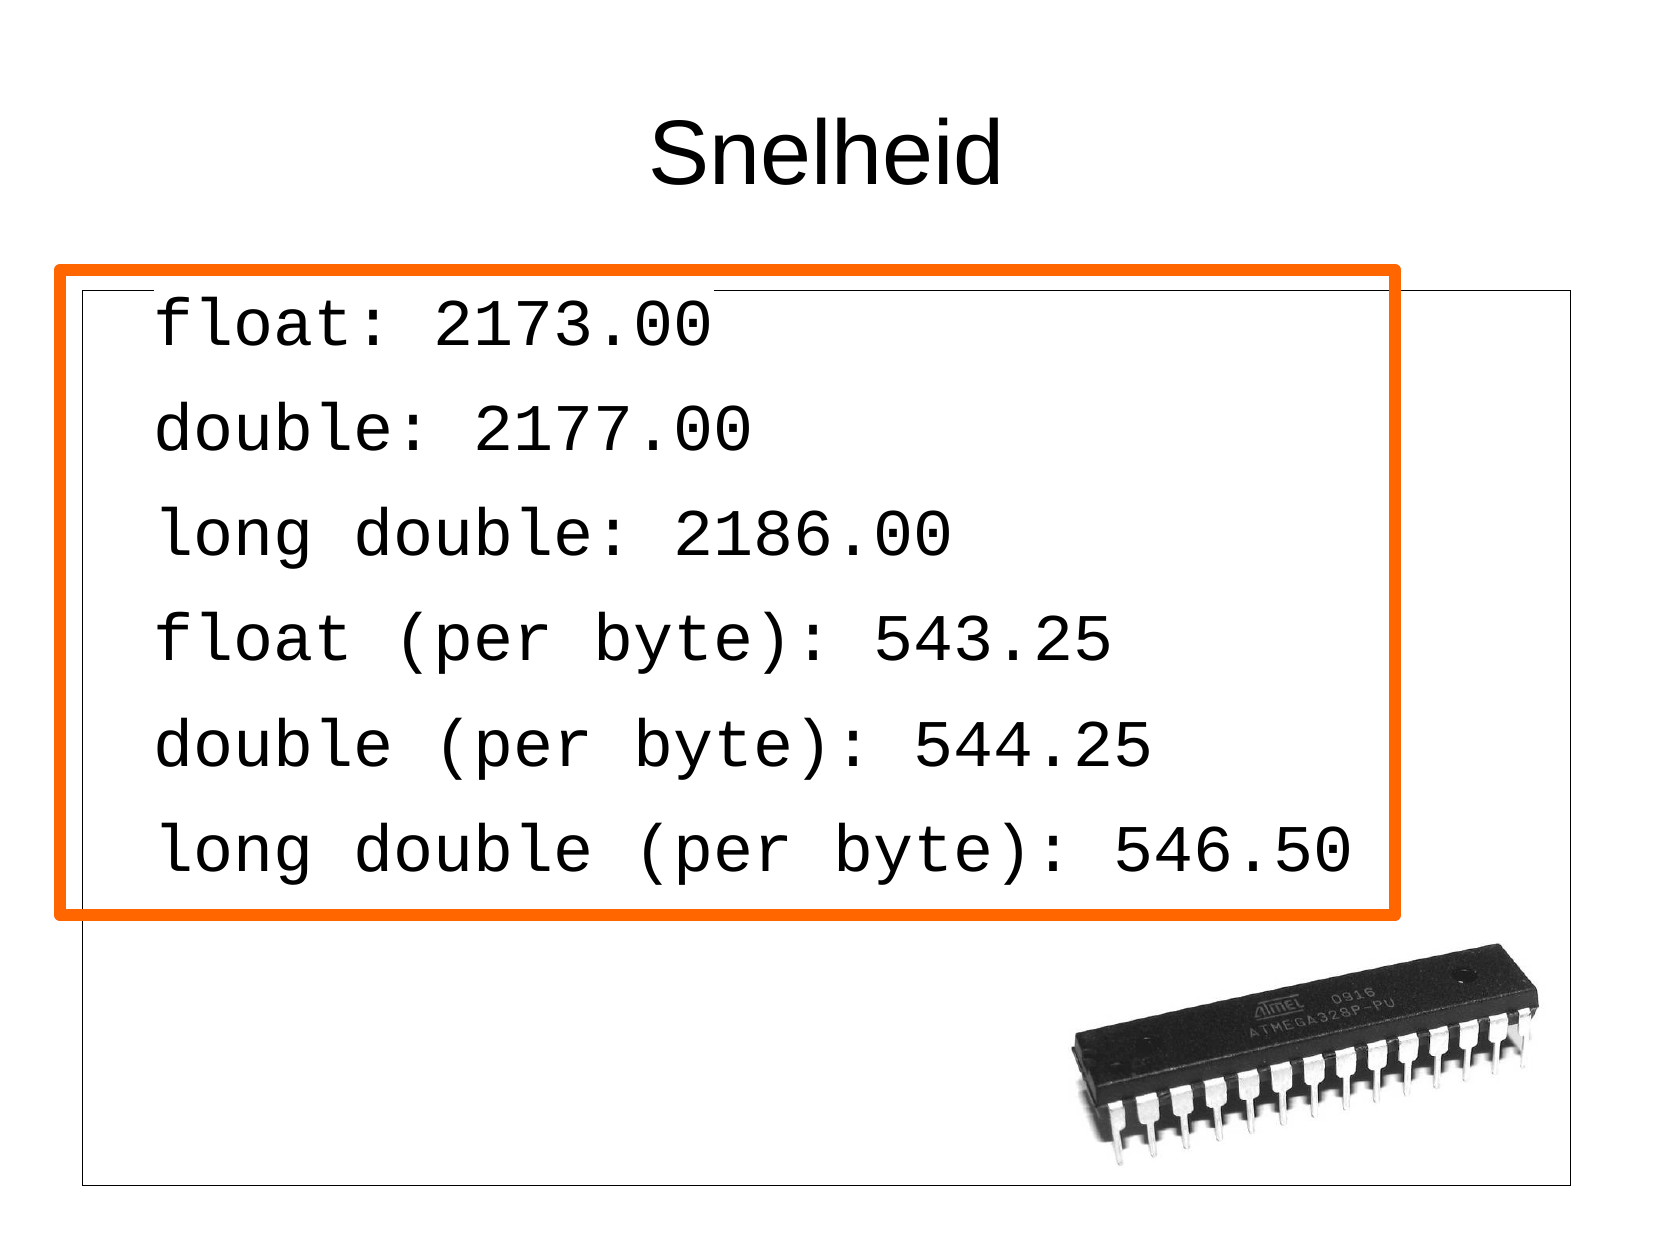

# Snelheid
float: 2173.00
double: 2177.00
long double: 2186.00
float (per byte): 543.25
double (per byte): 544.25
long double (per byte): 546.50